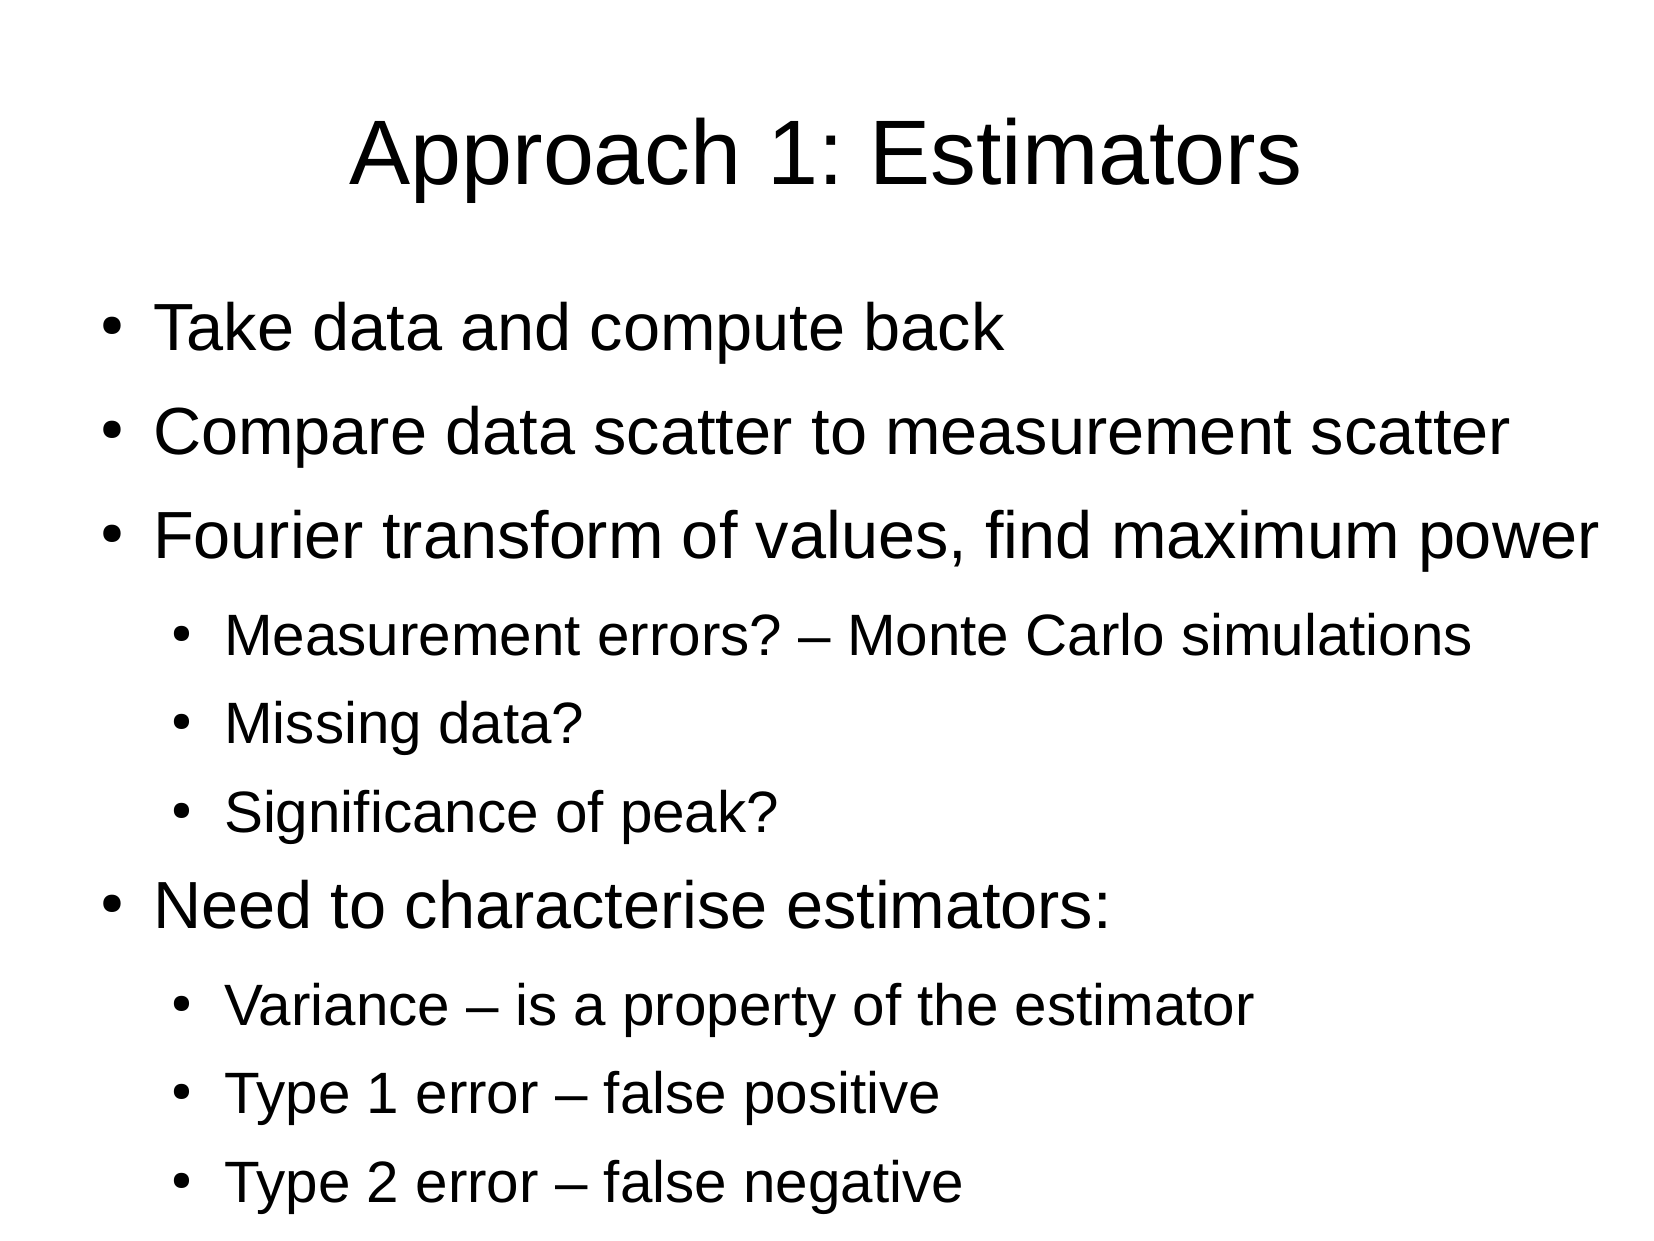

# Approach 1: Estimators
Take data and compute back
Compare data scatter to measurement scatter
Fourier transform of values, find maximum power
Measurement errors? – Monte Carlo simulations
Missing data?
Significance of peak?
Need to characterise estimators:
Variance – is a property of the estimator
Type 1 error – false positive
Type 2 error – false negative